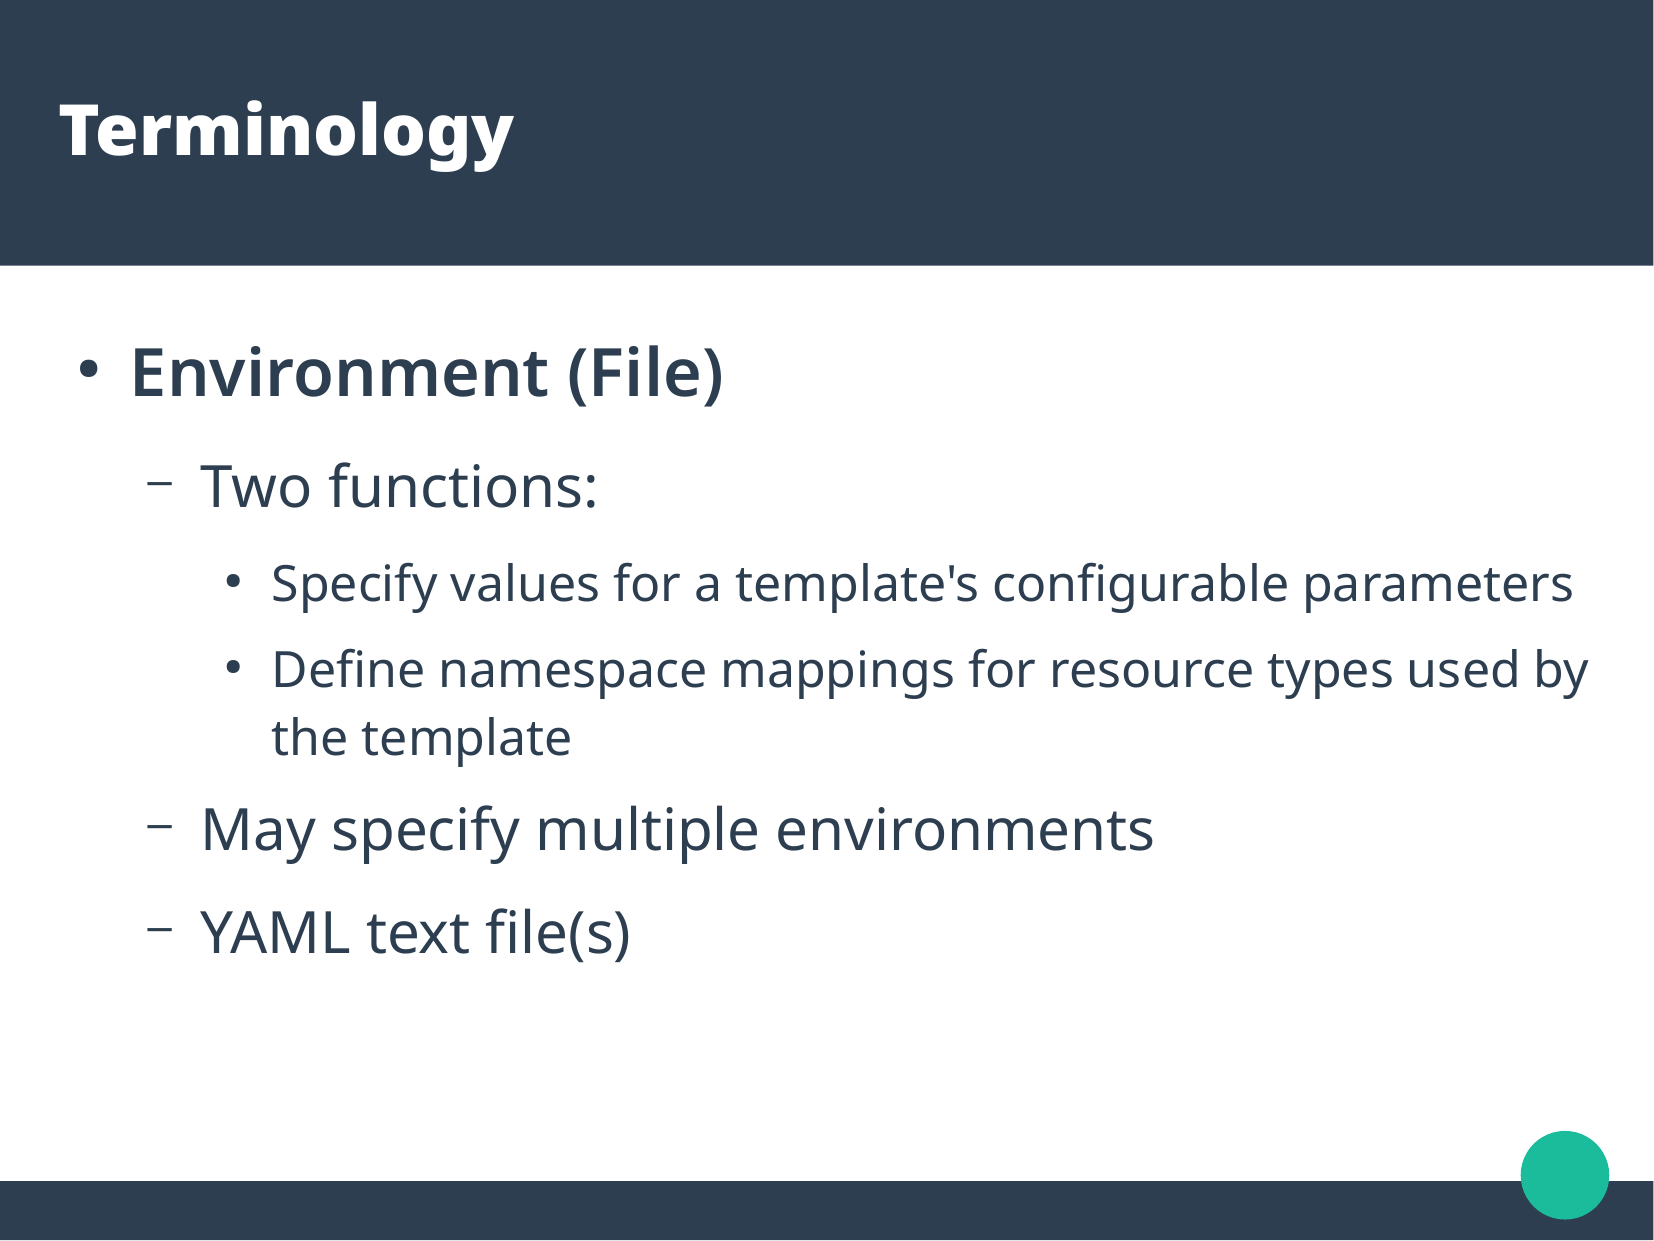

# Terminology
Environment (File)
Two functions:
Specify values for a template's configurable parameters
Define namespace mappings for resource types used by the template
May specify multiple environments
YAML text file(s)